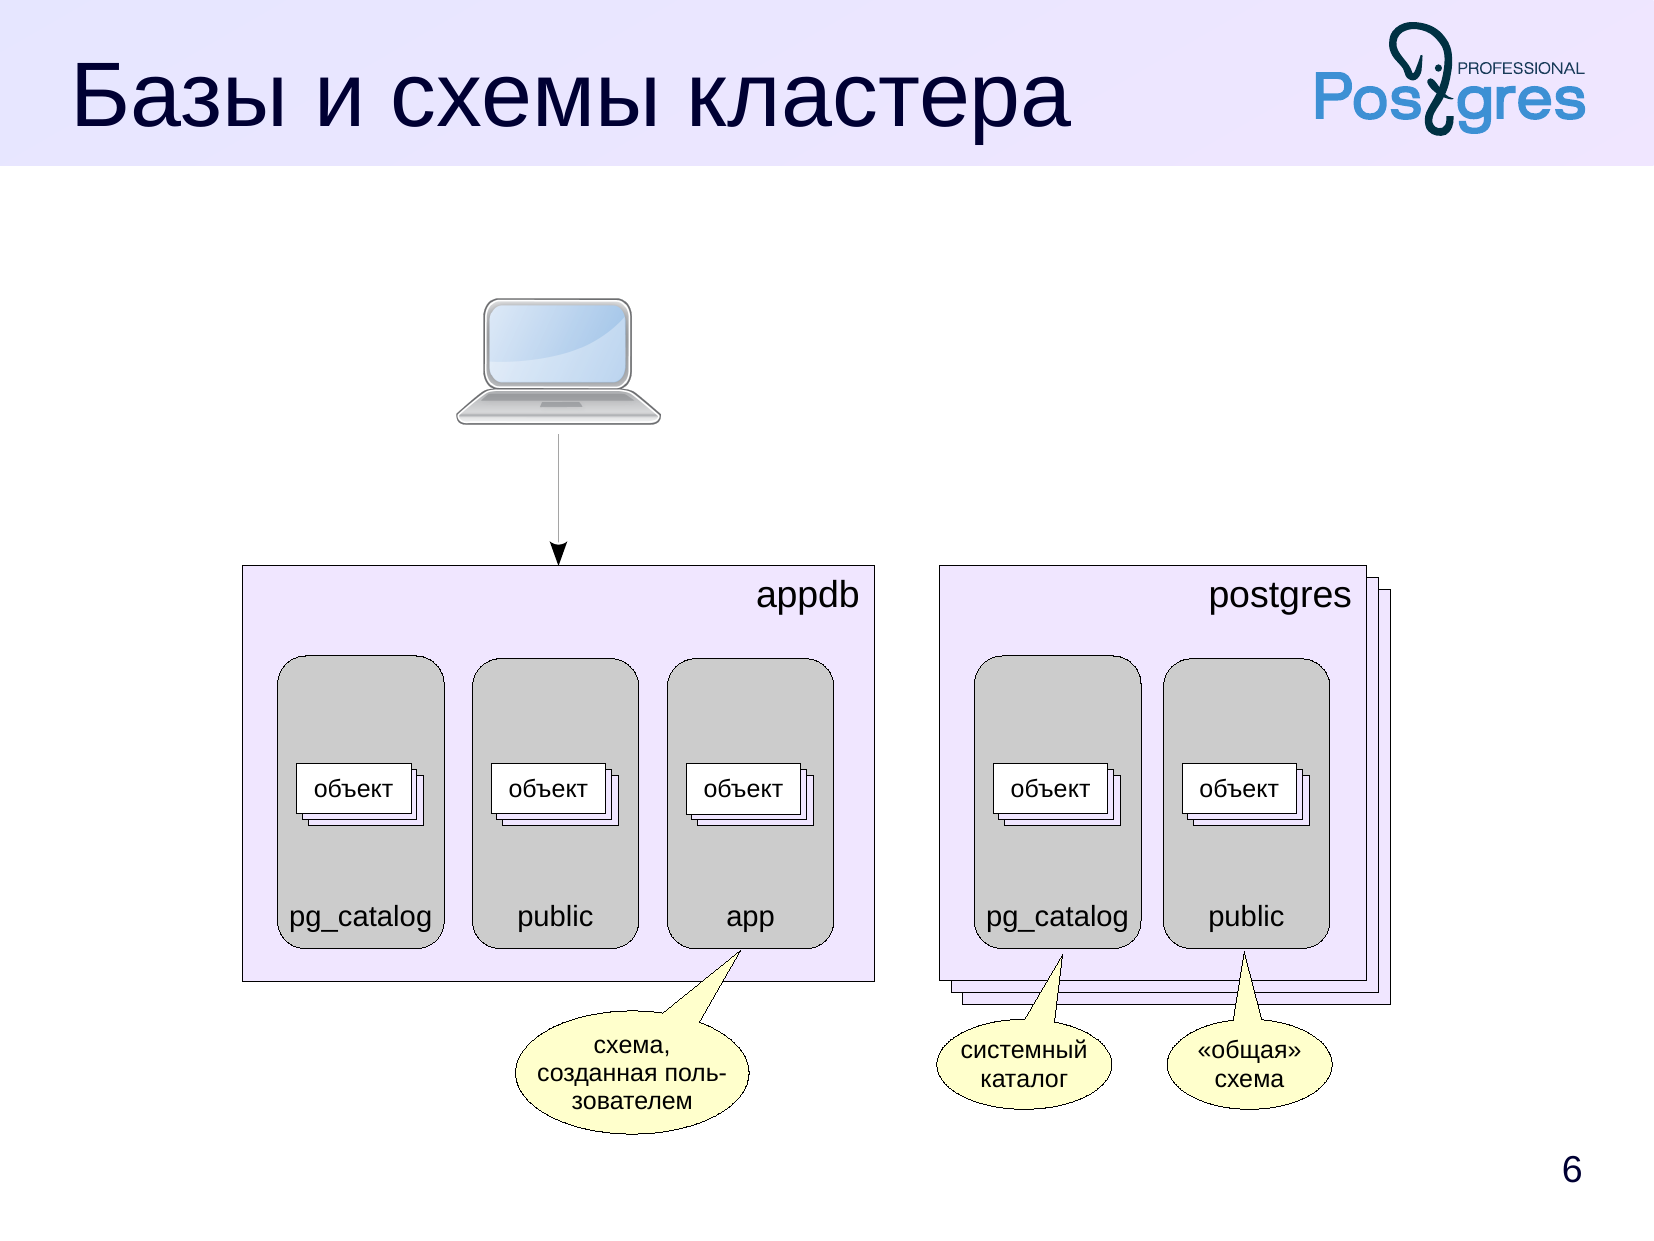

# Базы и схемы кластера
$ psql -d appdb
SELECT * FROM app.t;
appdb
postgres
pg_catalog
pg_catalog
public
app
public
объект
объект
объект
объект
объект
таблица
таблица
таблица
таблица
таблица
таблица
таблица
таблица
таблица
таблица
схема,
созданная поль-
зователем
системный
каталог
«общая»
схема